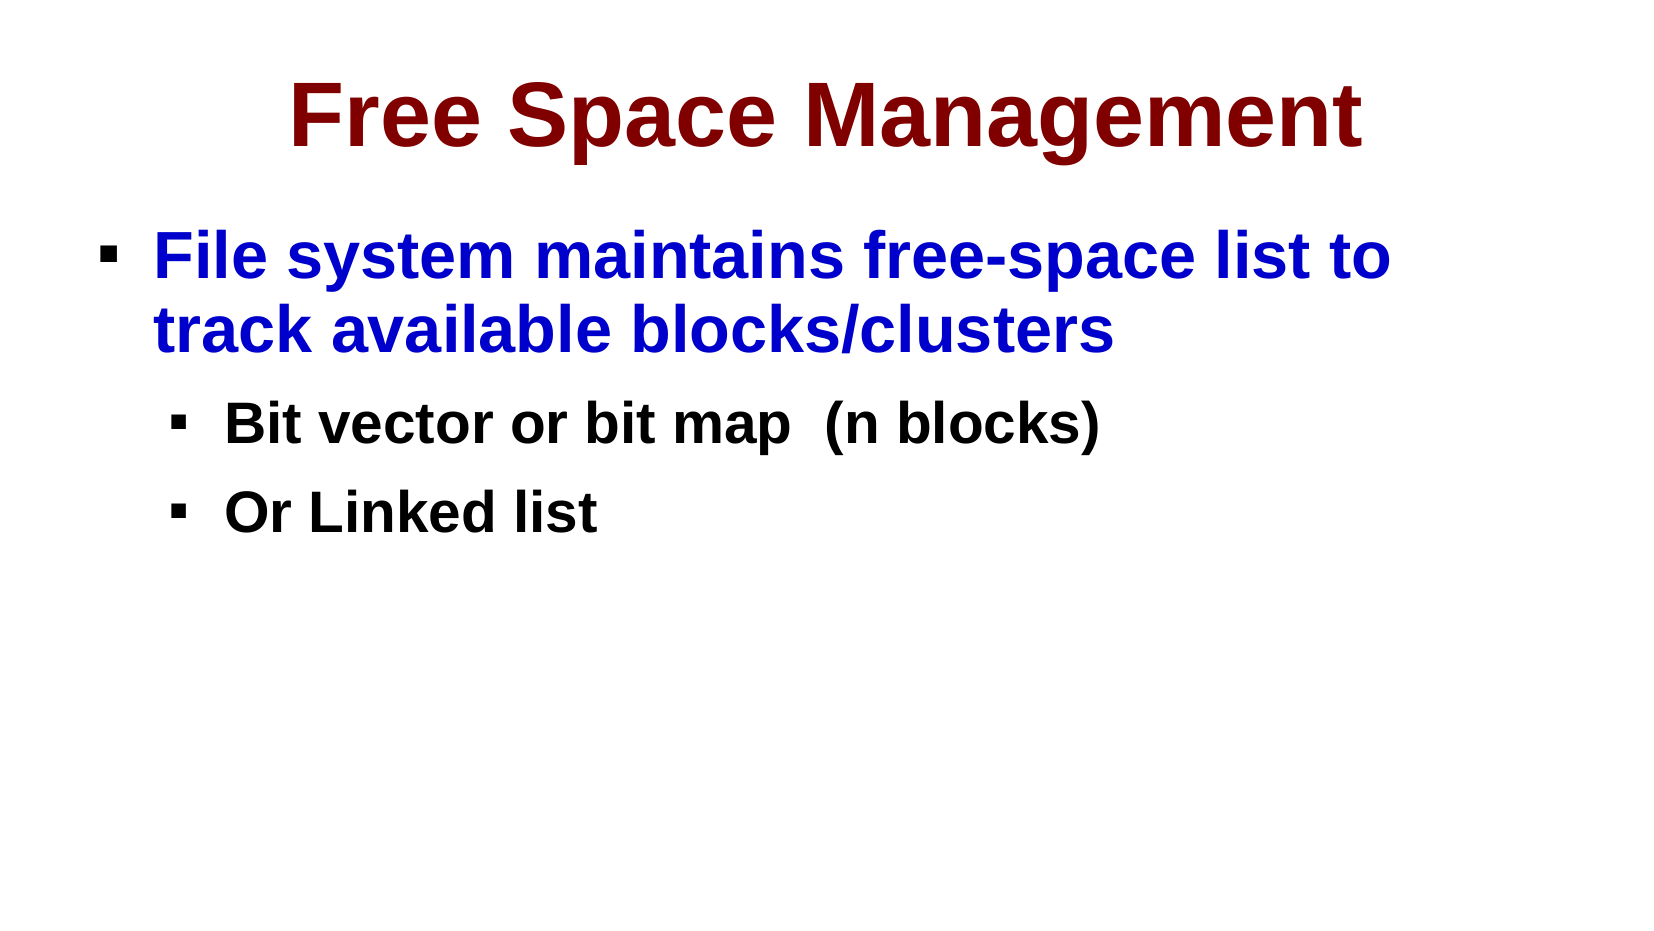

# Free Space Management
File system maintains free-space list to track available blocks/clusters
Bit vector or bit map (n blocks)
Or Linked list